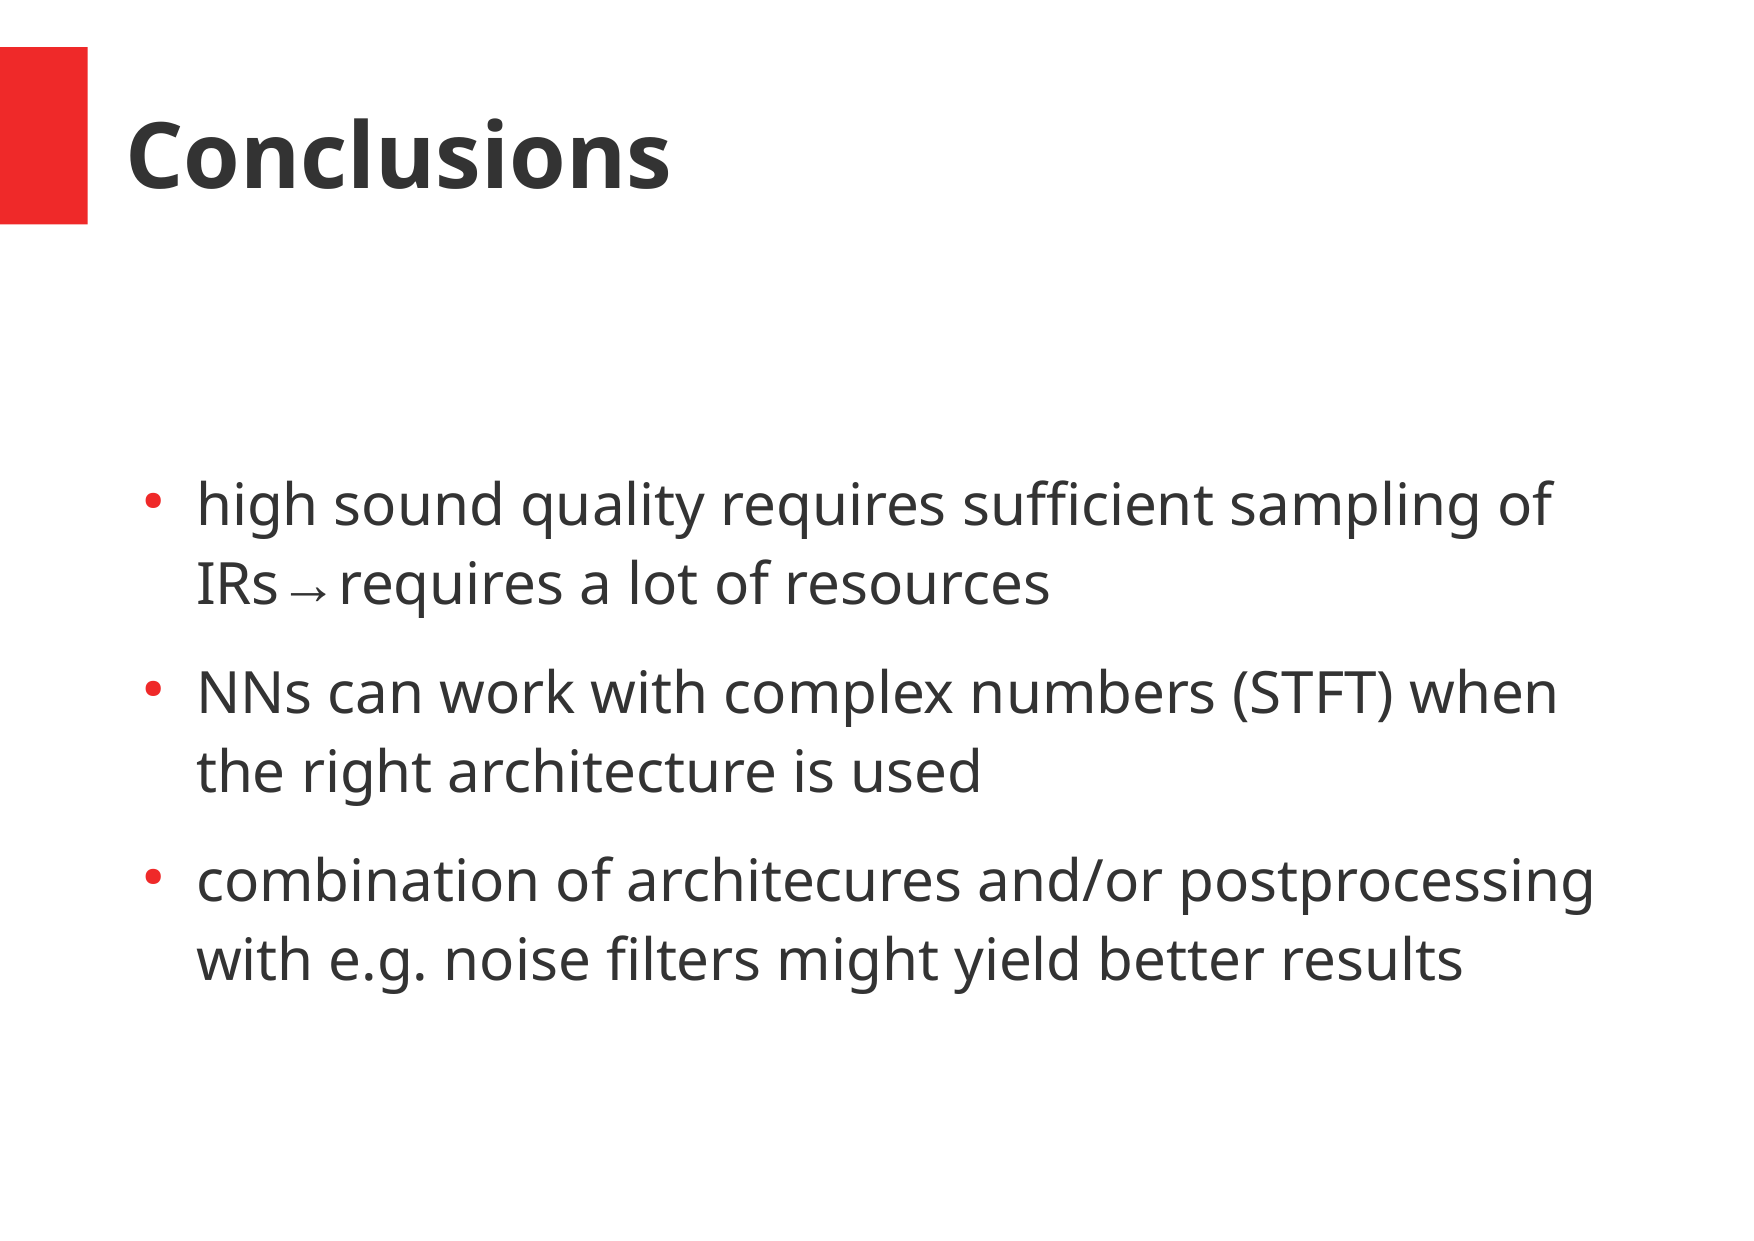

# Conclusions
high sound quality requires sufficient sampling of IRs→requires a lot of resources
NNs can work with complex numbers (STFT) when the right architecture is used
combination of architecures and/or postprocessing with e.g. noise filters might yield better results